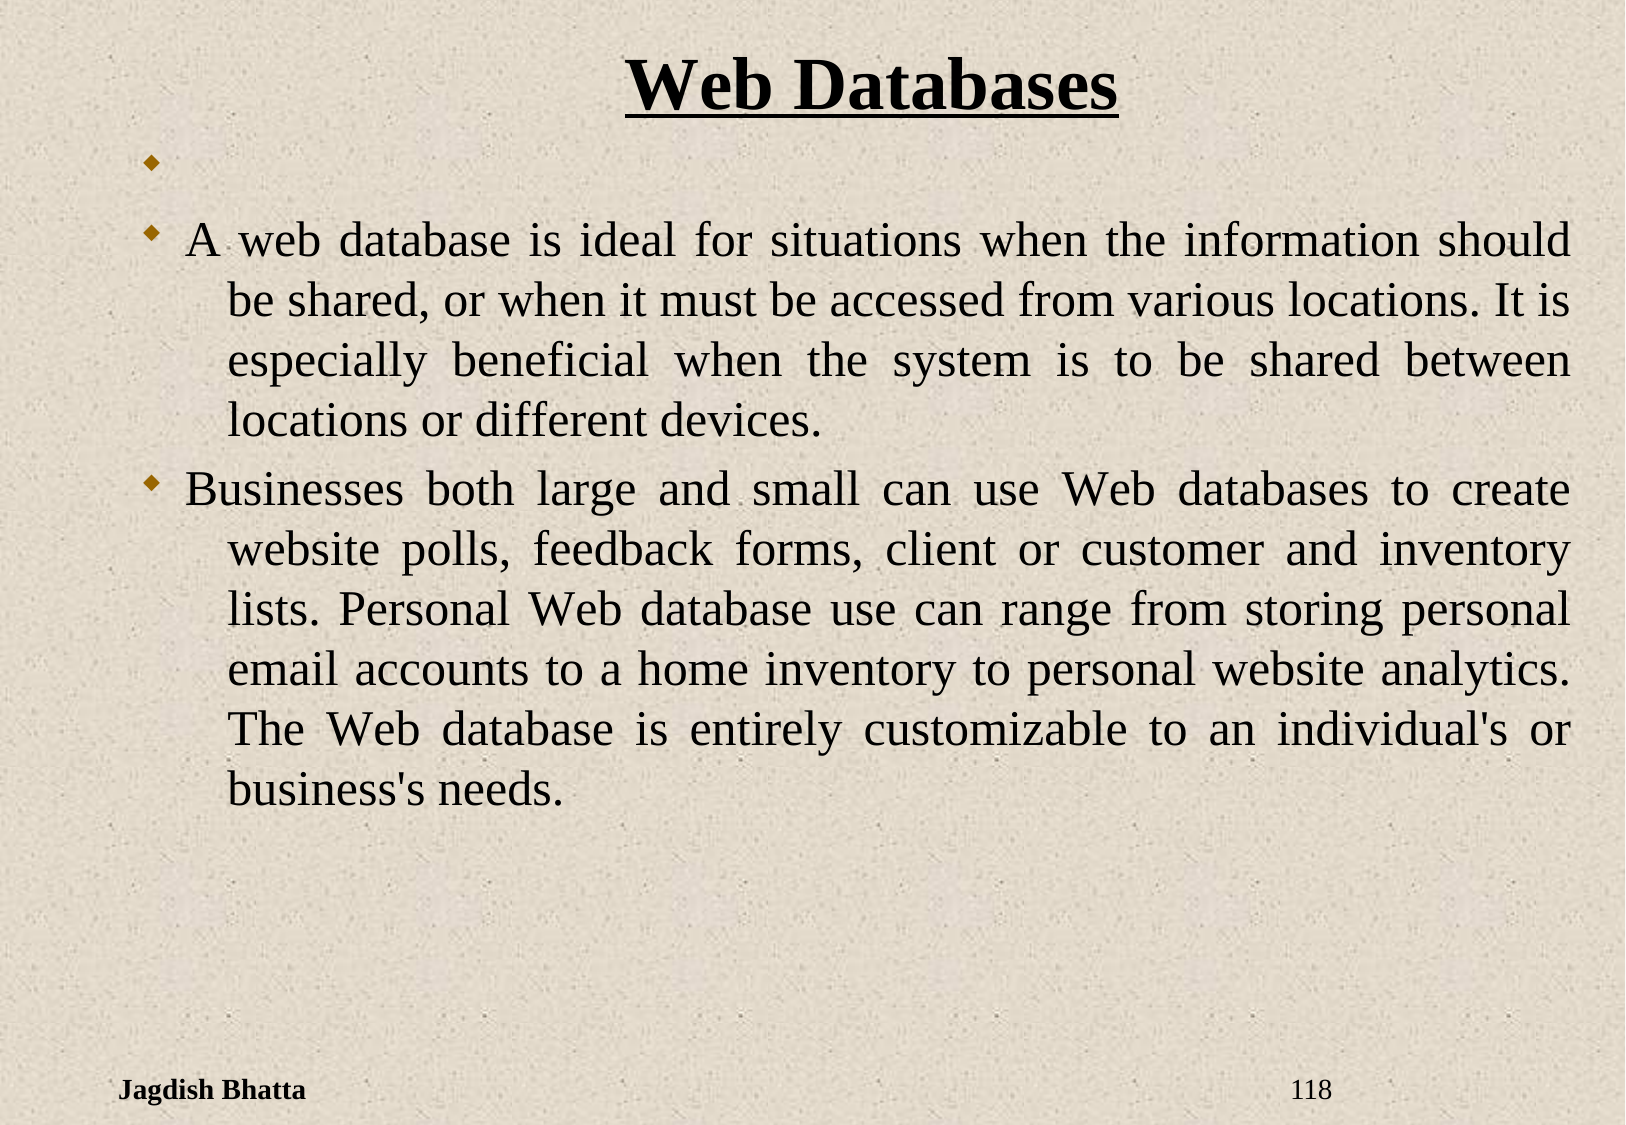

# Web Databases
A web database is ideal for situations when the information should be shared, or when it must be accessed from various locations. It is especially beneficial when the system is to be shared between locations or different devices.
Businesses both large and small can use Web databases to create website polls, feedback forms, client or customer and inventory lists. Personal Web database use can range from storing personal email accounts to a home inventory to personal website analytics. The Web database is entirely customizable to an individual's or business's needs.
Jagdish Bhatta
117